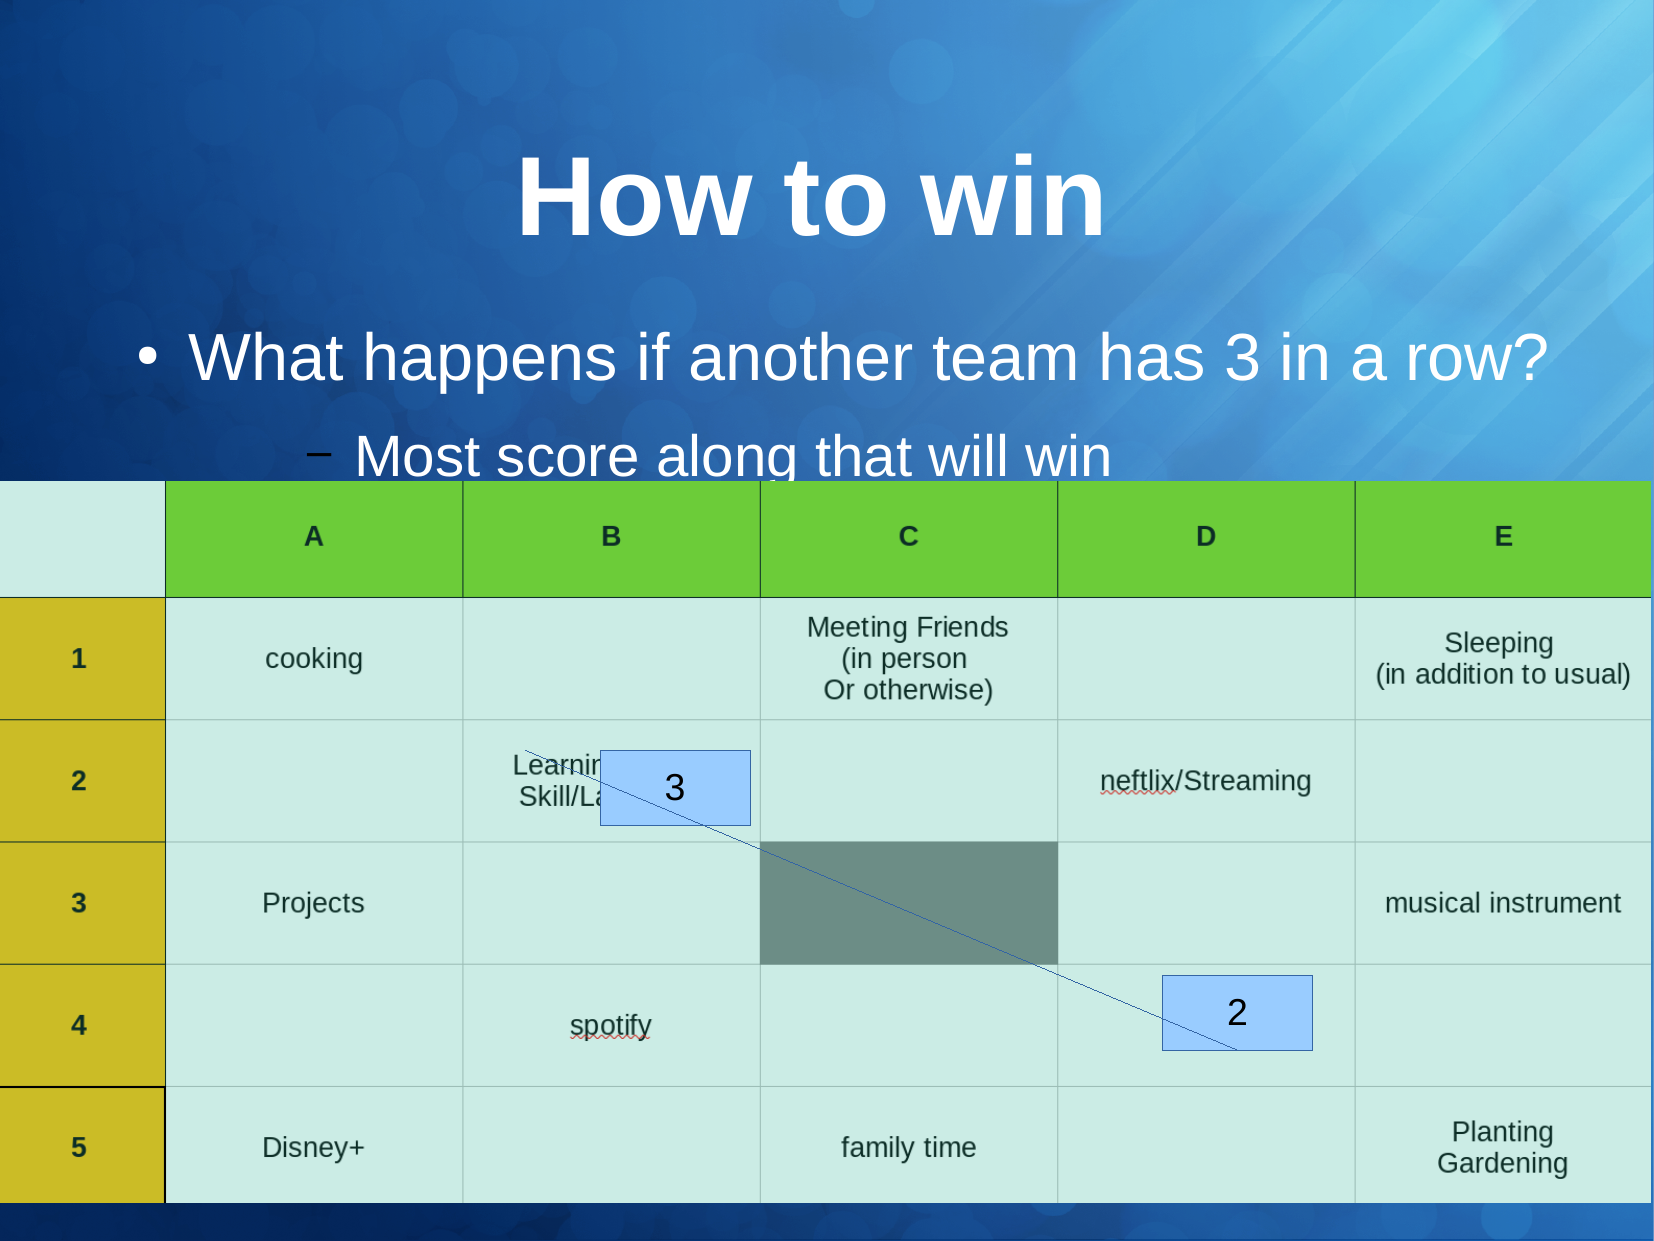

# How to win
What happens if another team has 3 in a row?
Most score along that will win
3
2